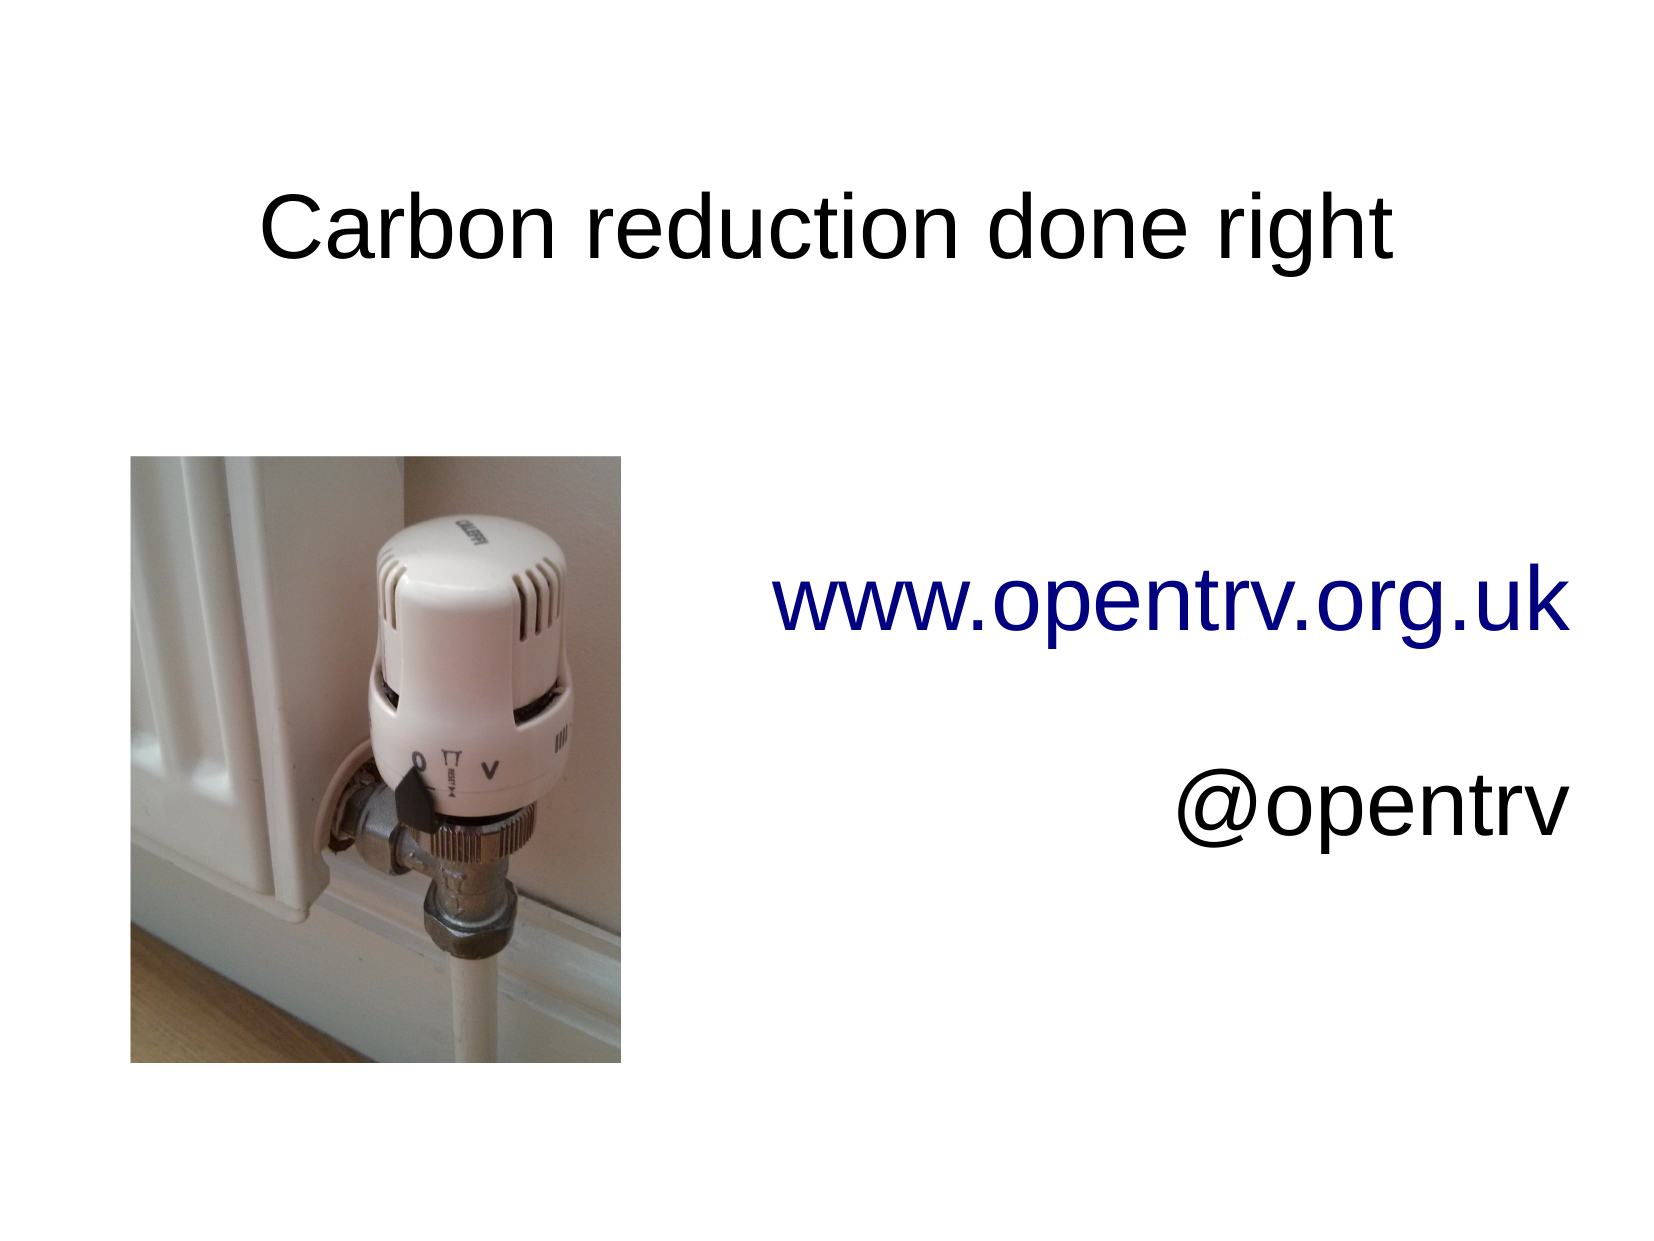

# Carbon reduction done right
www.opentrv.org.uk
@opentrv